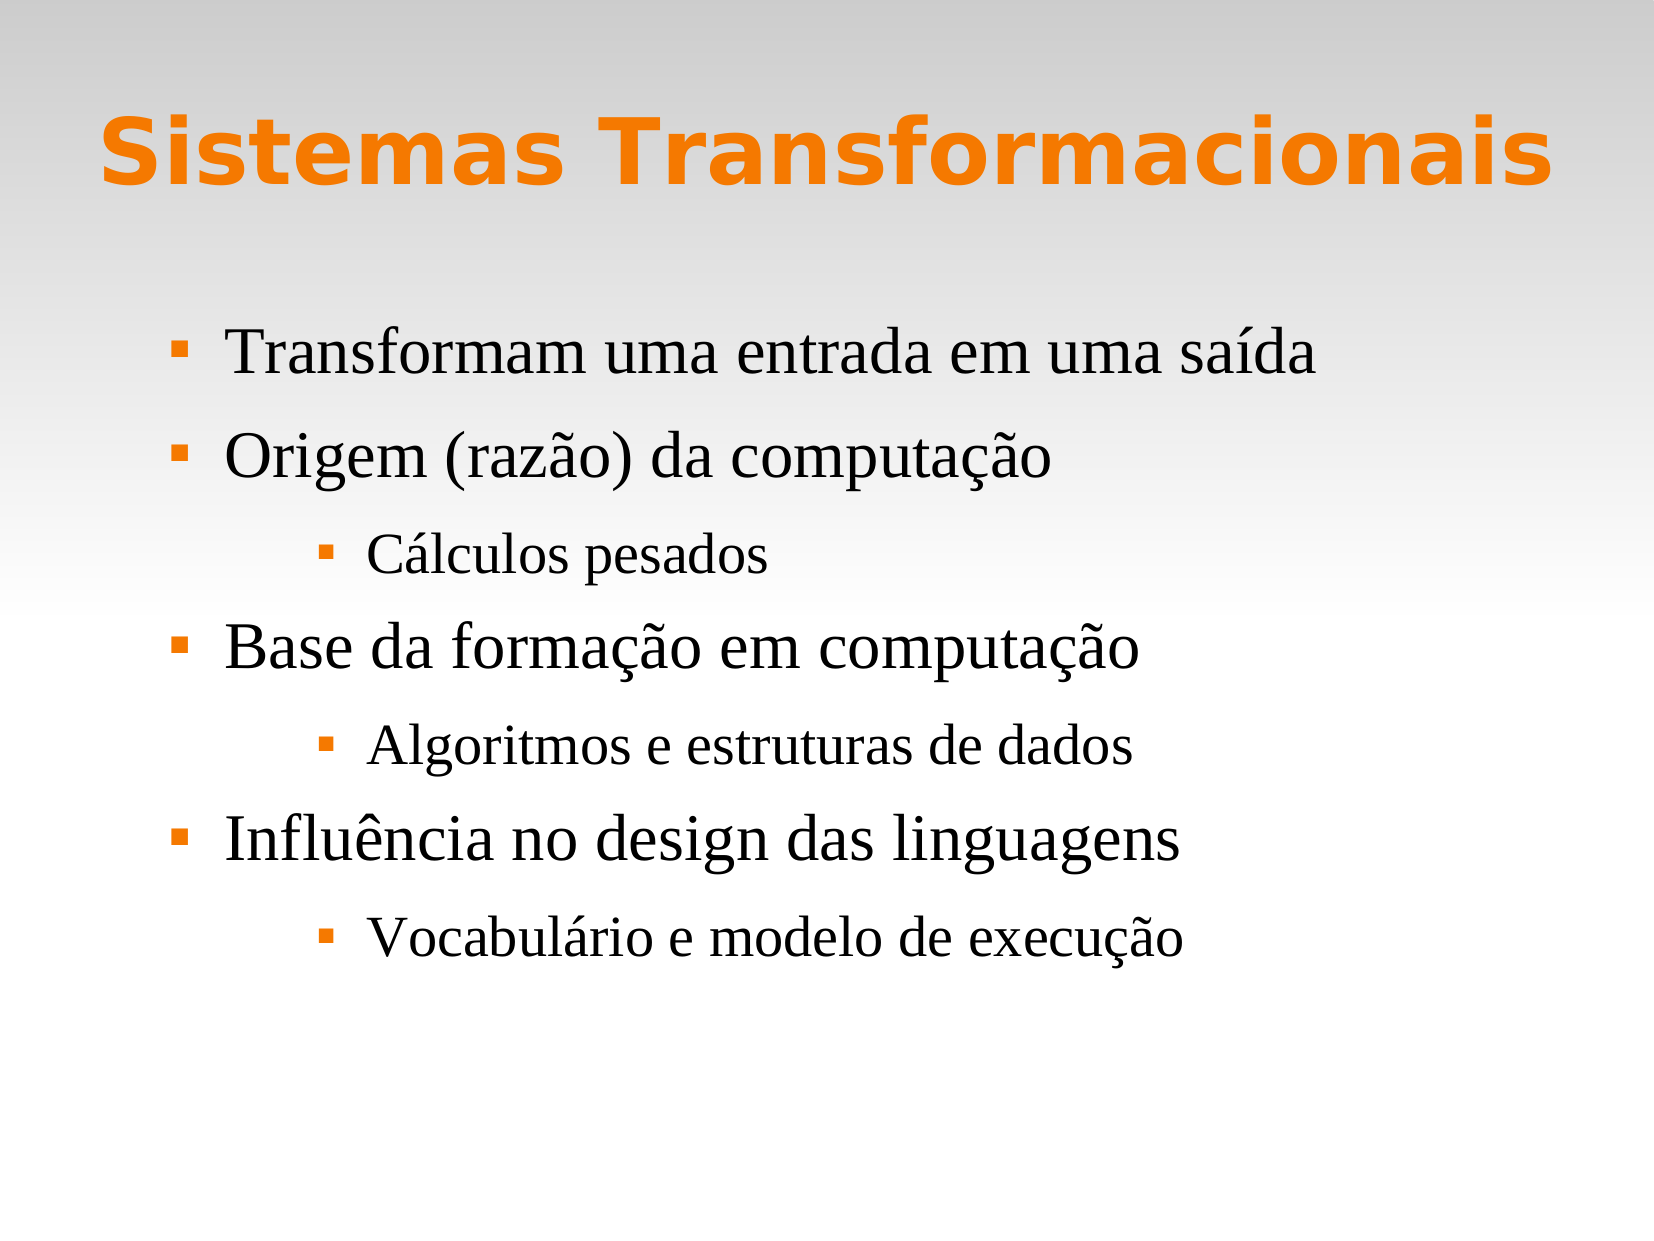

# Sistemas Transformacionais
Transformam uma entrada em uma saída
Origem (razão) da computação
Cálculos pesados
Base da formação em computação
Algoritmos e estruturas de dados
Influência no design das linguagens
Vocabulário e modelo de execução